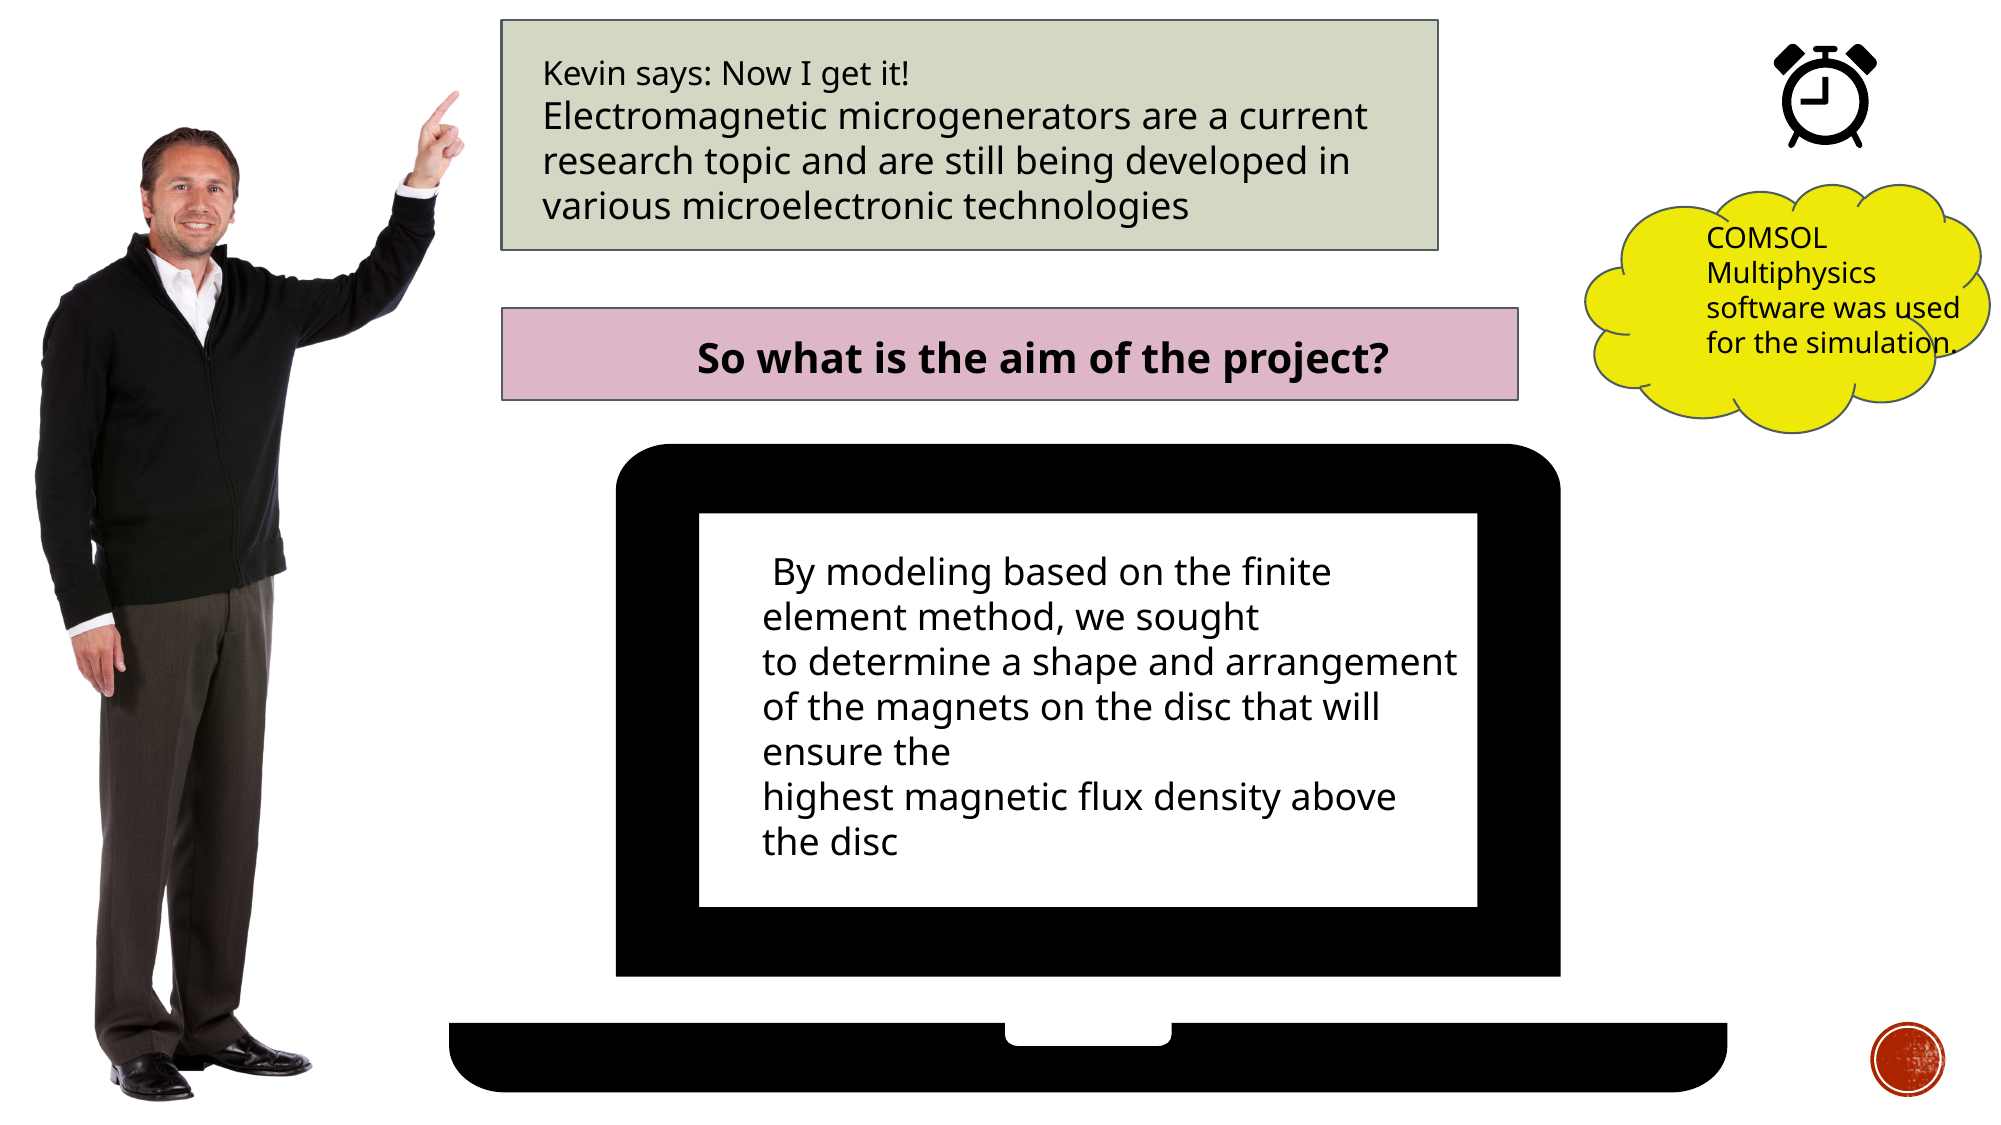

Kevin says: Now I get it!
Electromagnetic microgenerators are a current research topic and are still being developed in various microelectronic technologies
COMSOL Multiphysics software was used for the simulation.
So what is the aim of the project?
 By modeling based on the finite element method, we sought
to determine a shape and arrangement of the magnets on the disc that will ensure the
highest magnetic flux density above the disc